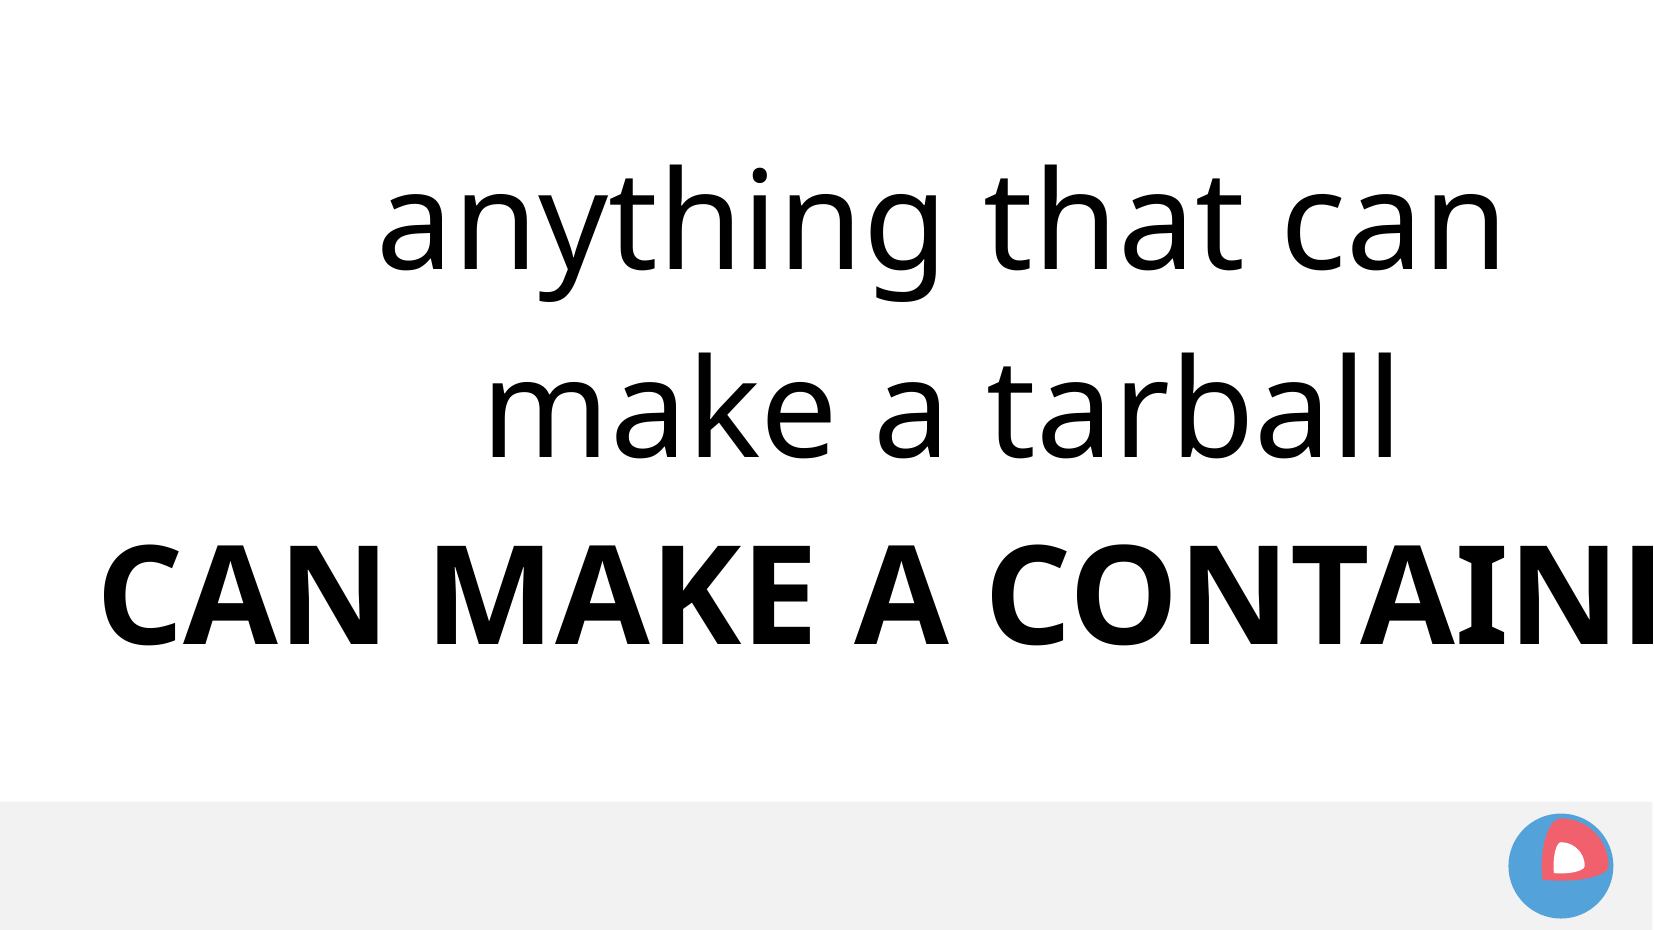

anything that can
make a tarball
CAN MAKE A CONTAINER